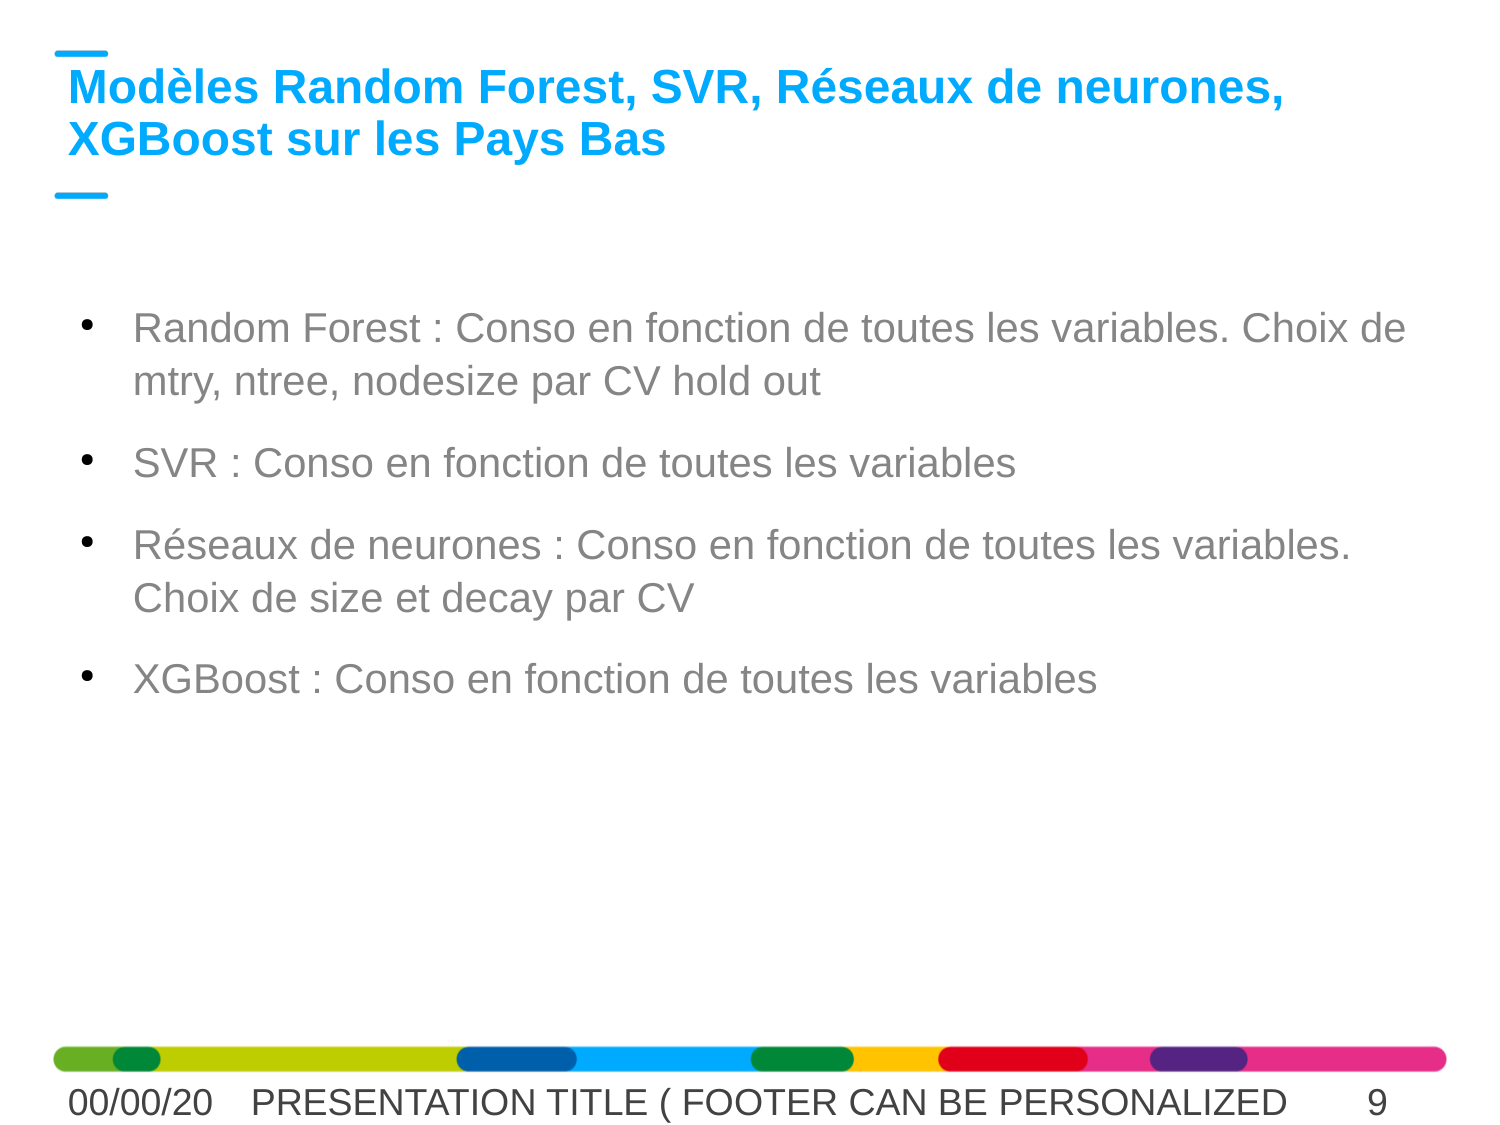

Modèles Random Forest, SVR, Réseaux de neurones, XGBoost sur les Pays Bas
# Random Forest : Conso en fonction de toutes les variables. Choix de mtry, ntree, nodesize par CV hold out
SVR : Conso en fonction de toutes les variables
Réseaux de neurones : Conso en fonction de toutes les variables. Choix de size et decay par CV
XGBoost : Conso en fonction de toutes les variables
00/00/2016
PRESENTATION TITLE ( FOOTER CAN BE PERSONALIZED AS FOLLOW: INSERT / HEADER AND FOOTER")